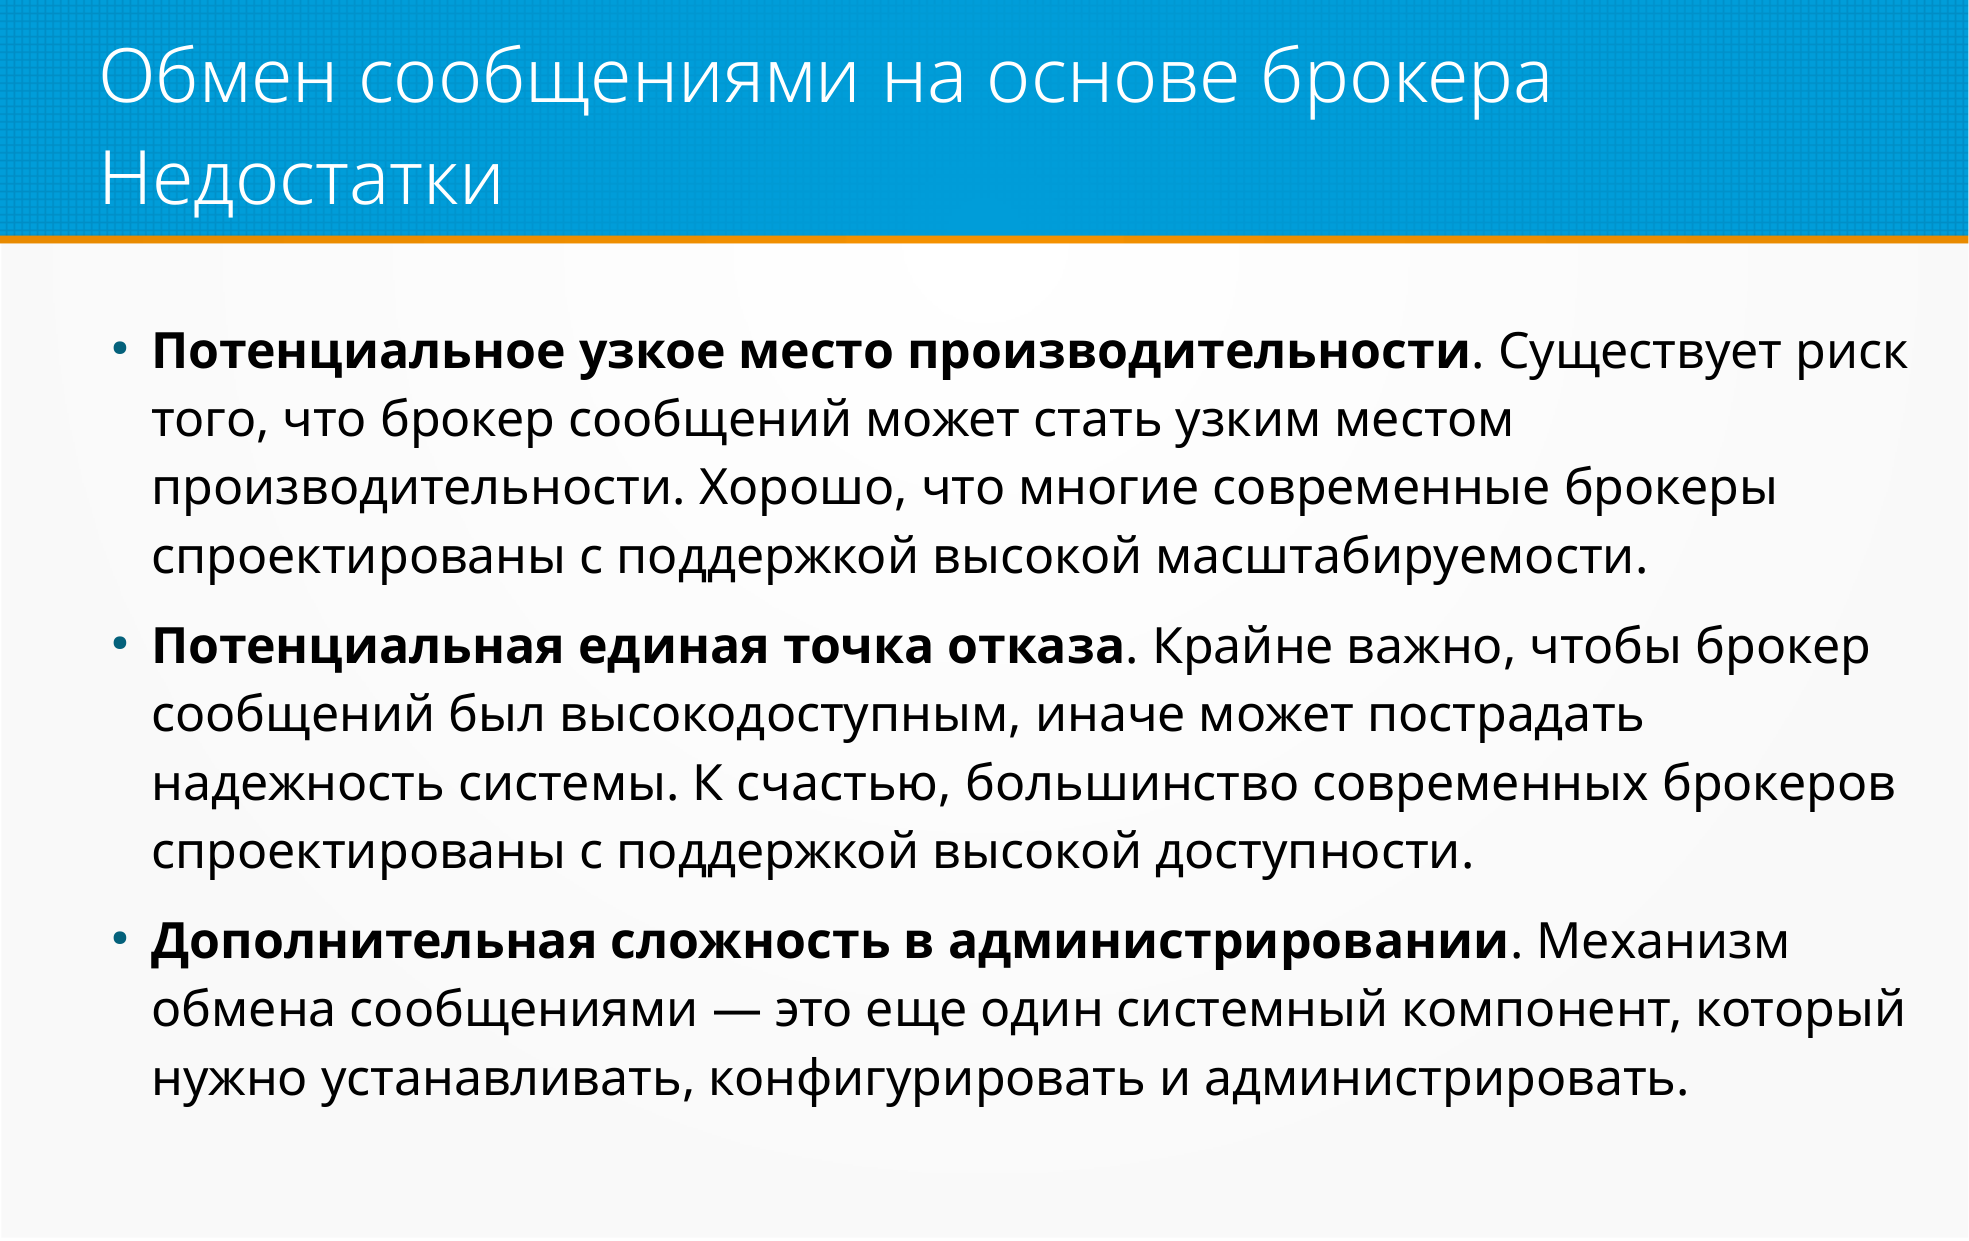

# Обмен сообщениями на основе брокера Недостатки
Потенциальное узкое место производительности. Существует риск того, что брокер сообщений может стать узким местом производительности. Хорошо, что многие современные брокеры спроектированы с поддержкой высокой масштабируемости.
Потенциальная единая точка отказа. Крайне важно, чтобы брокер сообщений был высокодоступным, иначе может пострадать надежность системы. К счастью, большинство современных брокеров спроектированы с поддержкой высокой доступности.
Дополнительная сложность в администрировании. Механизм обмена сообщениями — это еще один системный компонент, который нужно устанавливать, конфигурировать и администрировать.